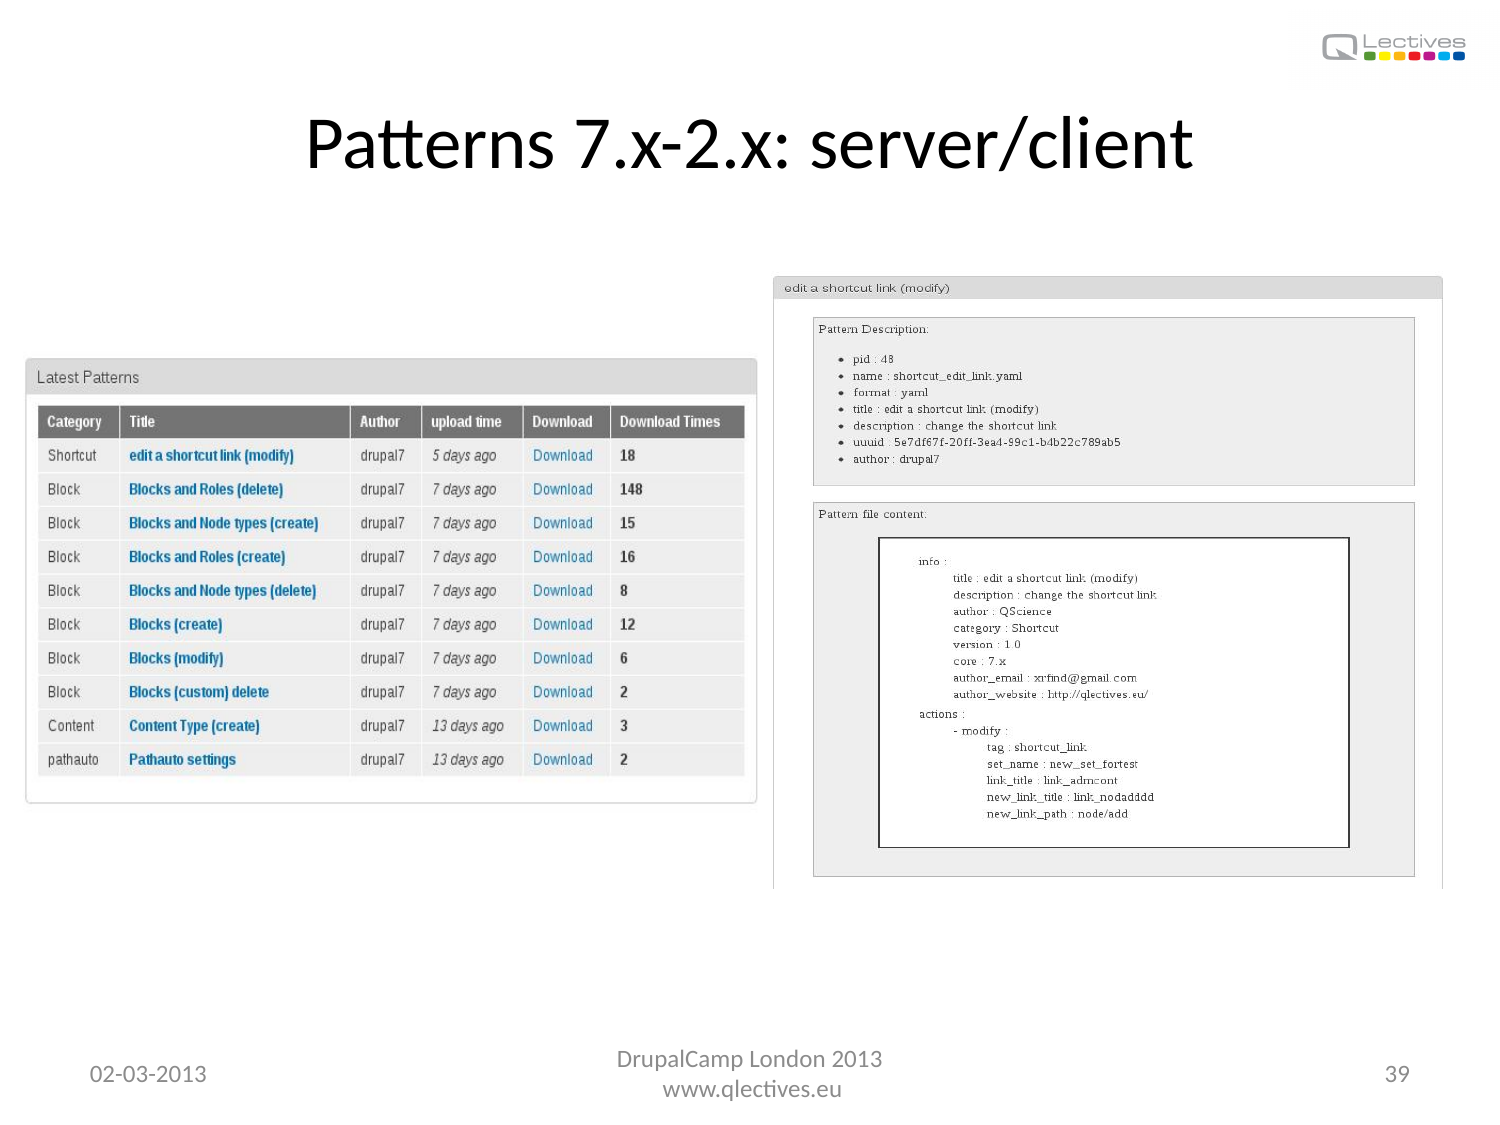

Patterns 7.x-2.x: server/client
02-03-2013
DrupalCamp London 2013
 www.qlectives.eu